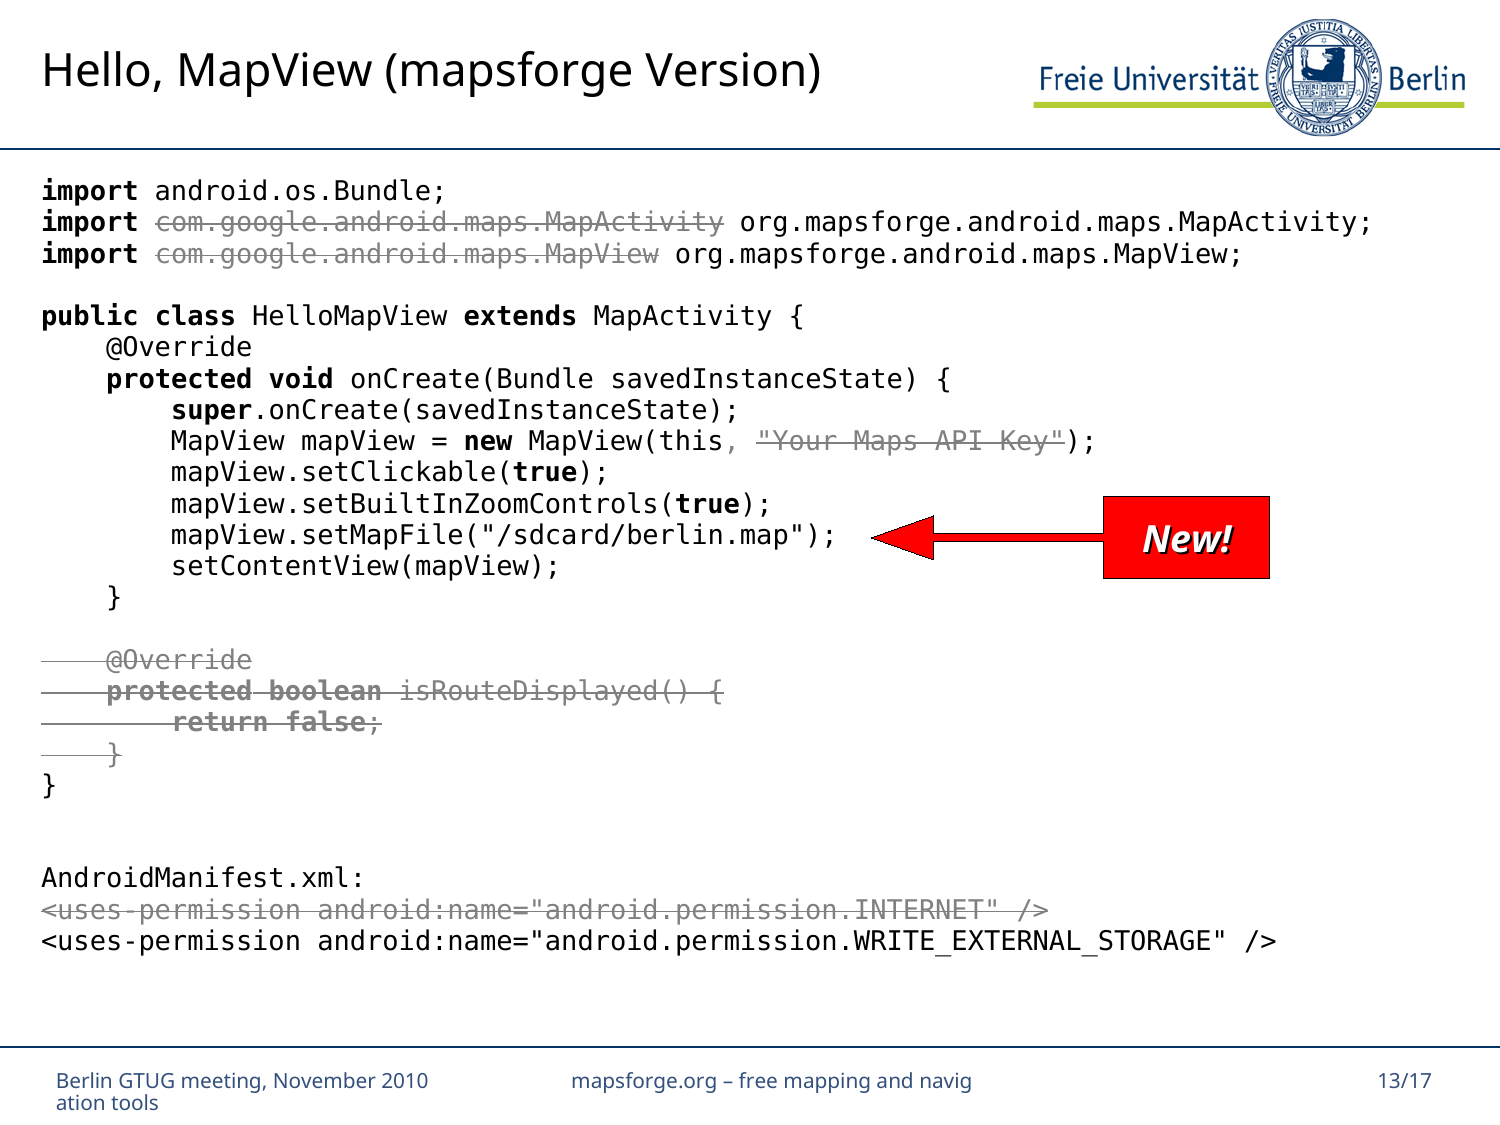

# Hello, MapView (mapsforge Version)
import android.os.Bundle;
import com.google.android.maps.MapActivity org.mapsforge.android.maps.MapActivity;
import com.google.android.maps.MapView org.mapsforge.android.maps.MapView;
public class HelloMapView extends MapActivity {
 @Override
 protected void onCreate(Bundle savedInstanceState) {
 super.onCreate(savedInstanceState);
 MapView mapView = new MapView(this, "Your Maps API Key");
 mapView.setClickable(true);
 mapView.setBuiltInZoomControls(true);
 mapView.setMapFile("/sdcard/berlin.map");
 setContentView(mapView);
 }
 @Override
 protected boolean isRouteDisplayed() {
 return false;
 }
}
AndroidManifest.xml:
<uses-permission android:name="android.permission.INTERNET" />
<uses-permission android:name="android.permission.WRITE_EXTERNAL_STORAGE" />
New!
Berlin GTUG meeting, November 2010 mapsforge.org – free mapping and navigation tools
13